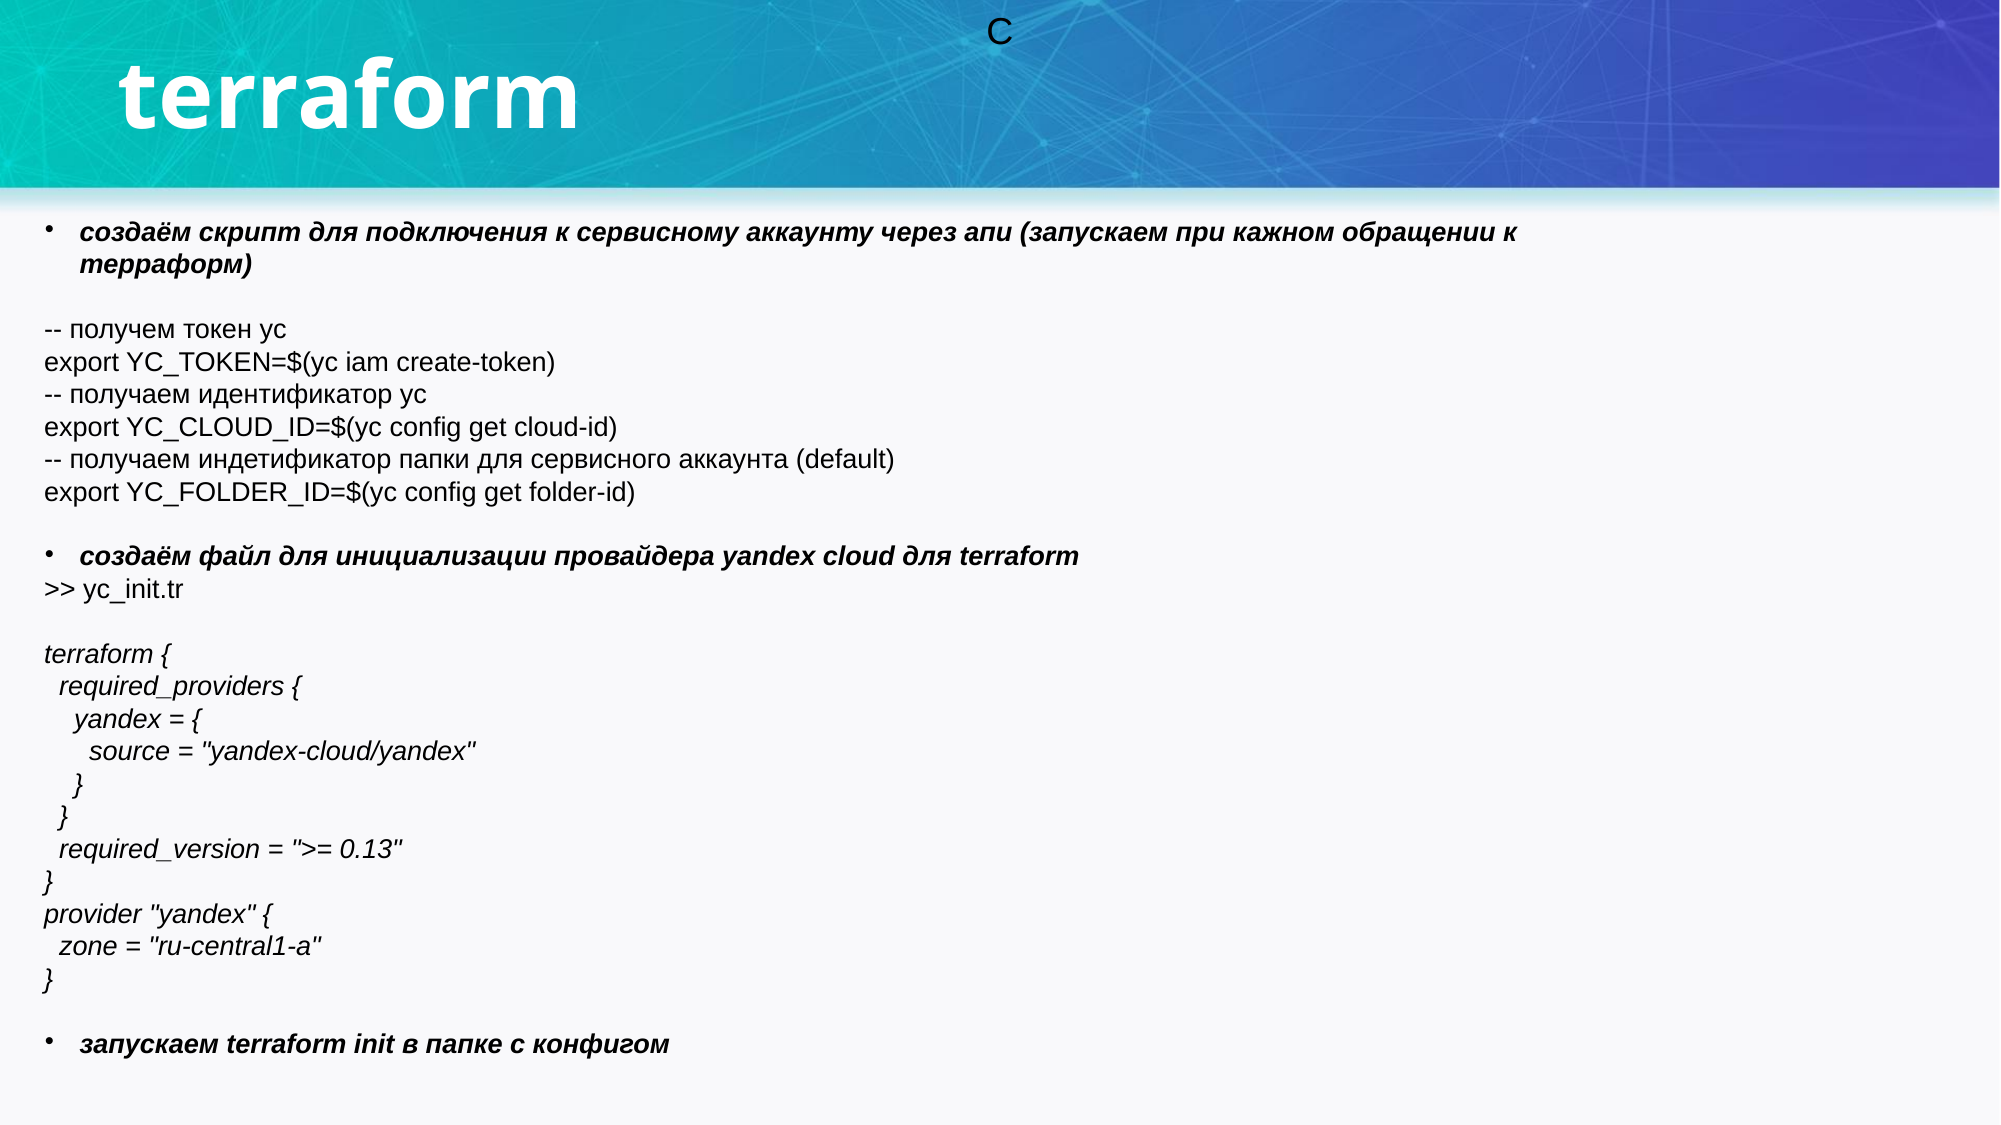

C
terraform
создаём скрипт для подключения к сервисному аккаунту через апи (запускаем при кажном обращении к терраформ)
-- получем токен yc
export YC_TOKEN=$(yc iam create-token)
-- получаем идентификатор yc
export YC_CLOUD_ID=$(yc config get cloud-id)
-- получаем индетификатор папки для сервисного аккаунта (default)
export YC_FOLDER_ID=$(yc config get folder-id)
создаём файл для инициализации провайдера yandex cloud для terraform
>> yc_init.tr
terraform {
 required_providers {
 yandex = {
 source = "yandex-cloud/yandex"
 }
 }
 required_version = ">= 0.13"
}
provider "yandex" {
 zone = "ru-central1-a"
}
запускаем terraform init в папке с конфигом